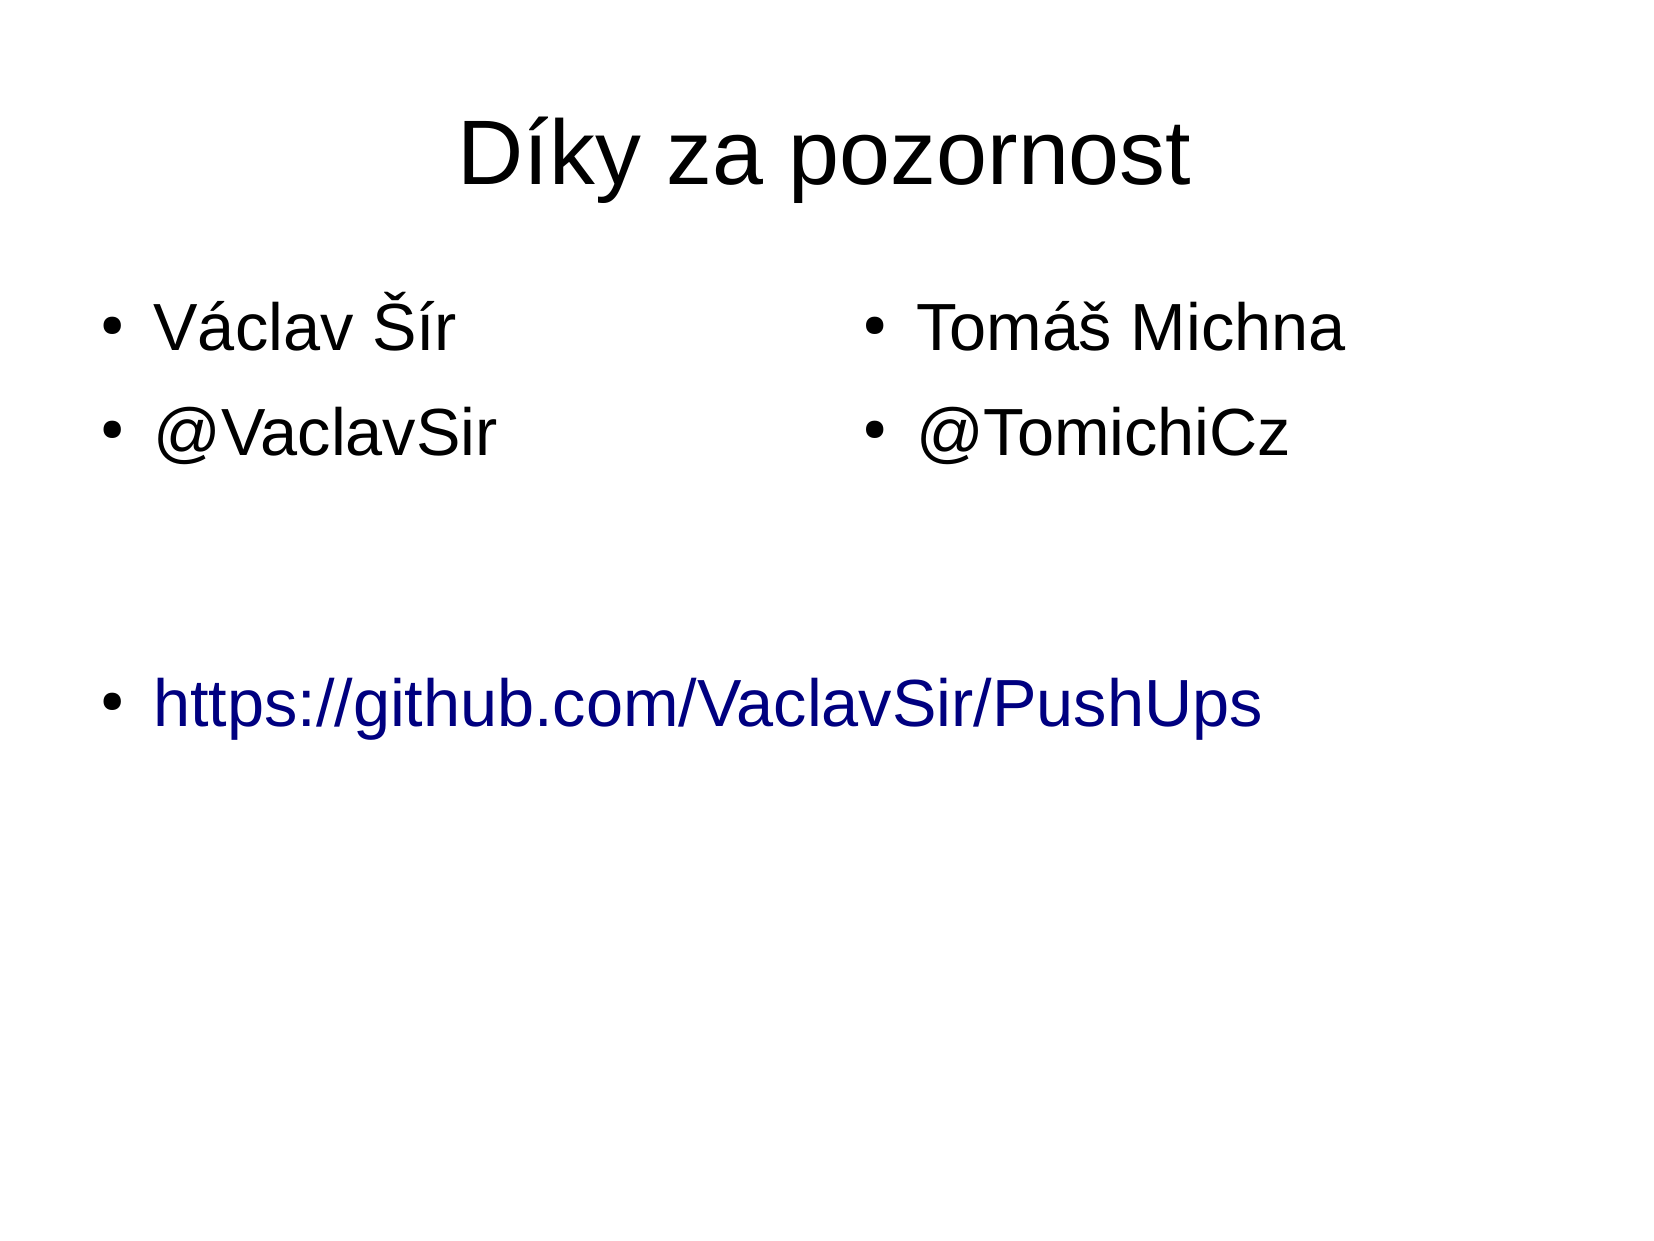

# Díky za pozornost
Václav Šír
@VaclavSir
Tomáš Michna
@TomichiCz
https://github.com/VaclavSir/PushUps